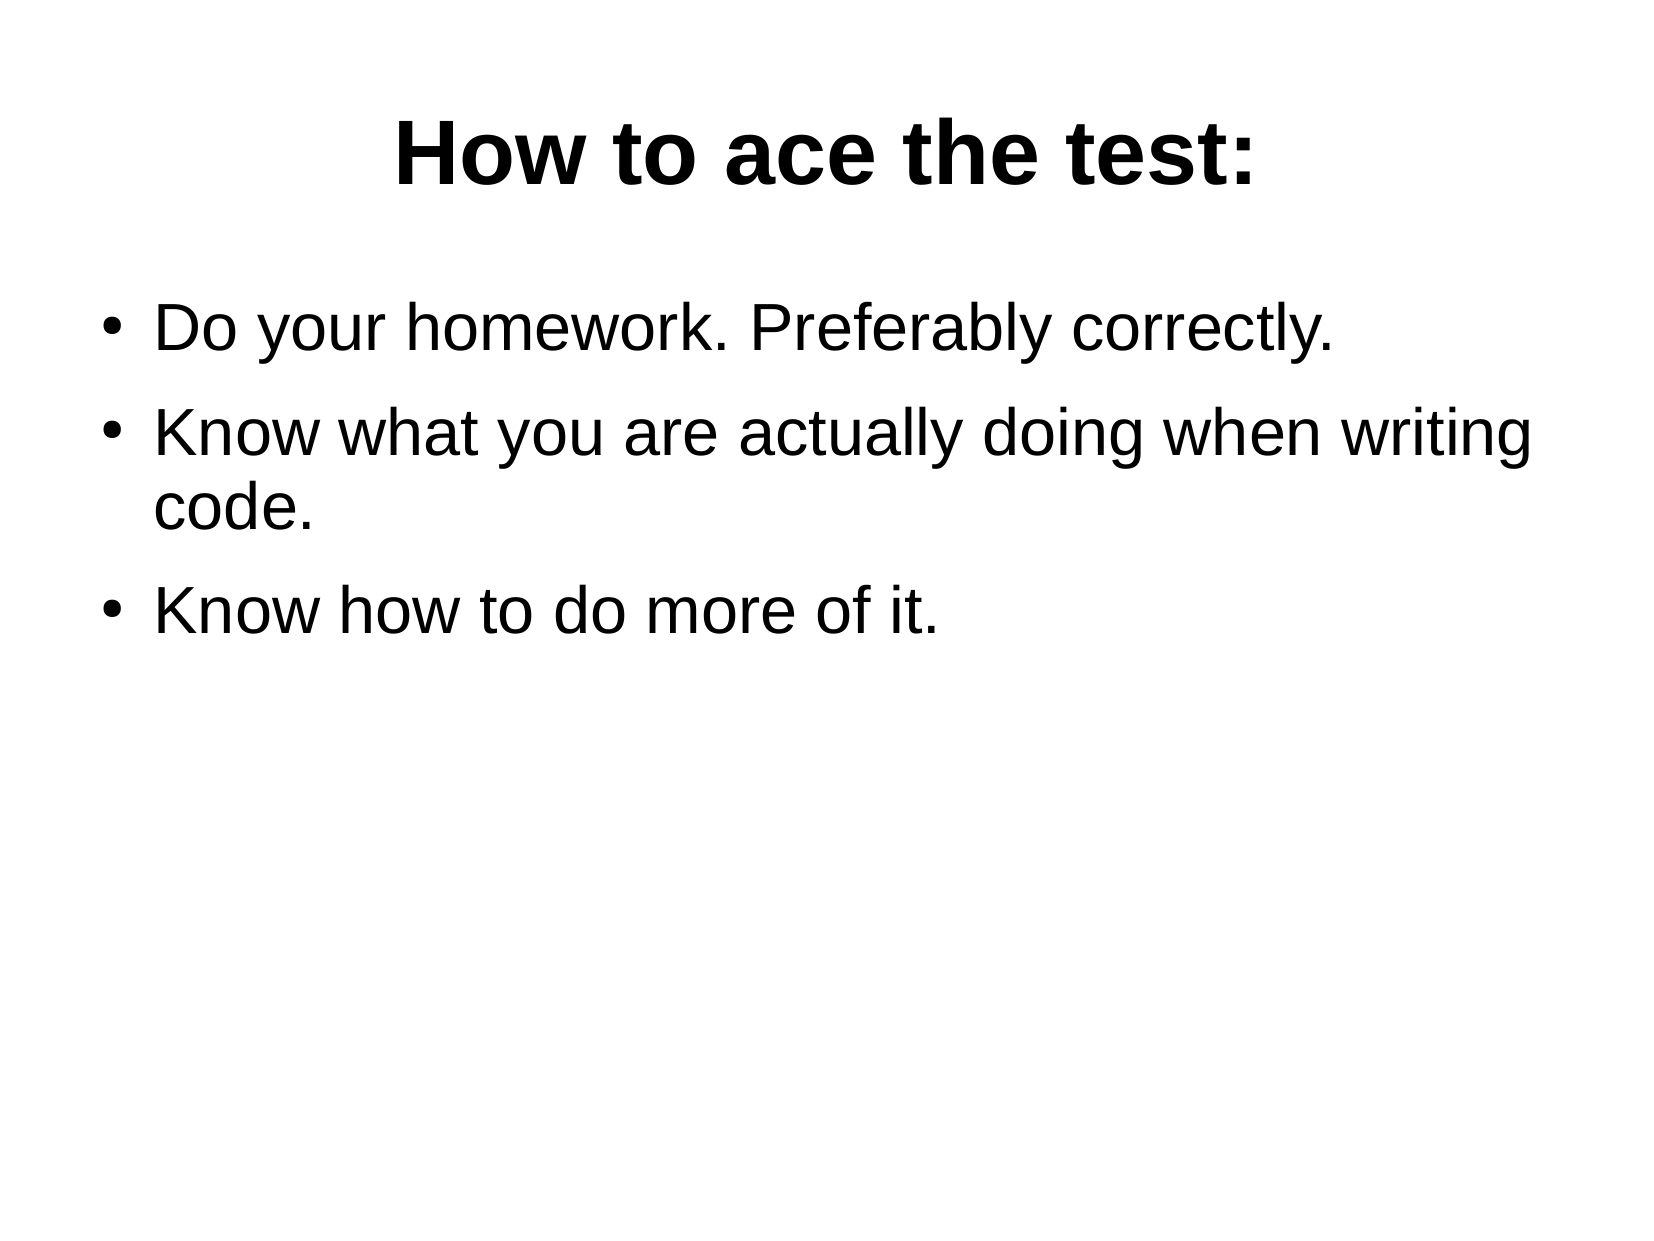

# How to ace the test:
Do your homework. Preferably correctly.
Know what you are actually doing when writing code.
Know how to do more of it.